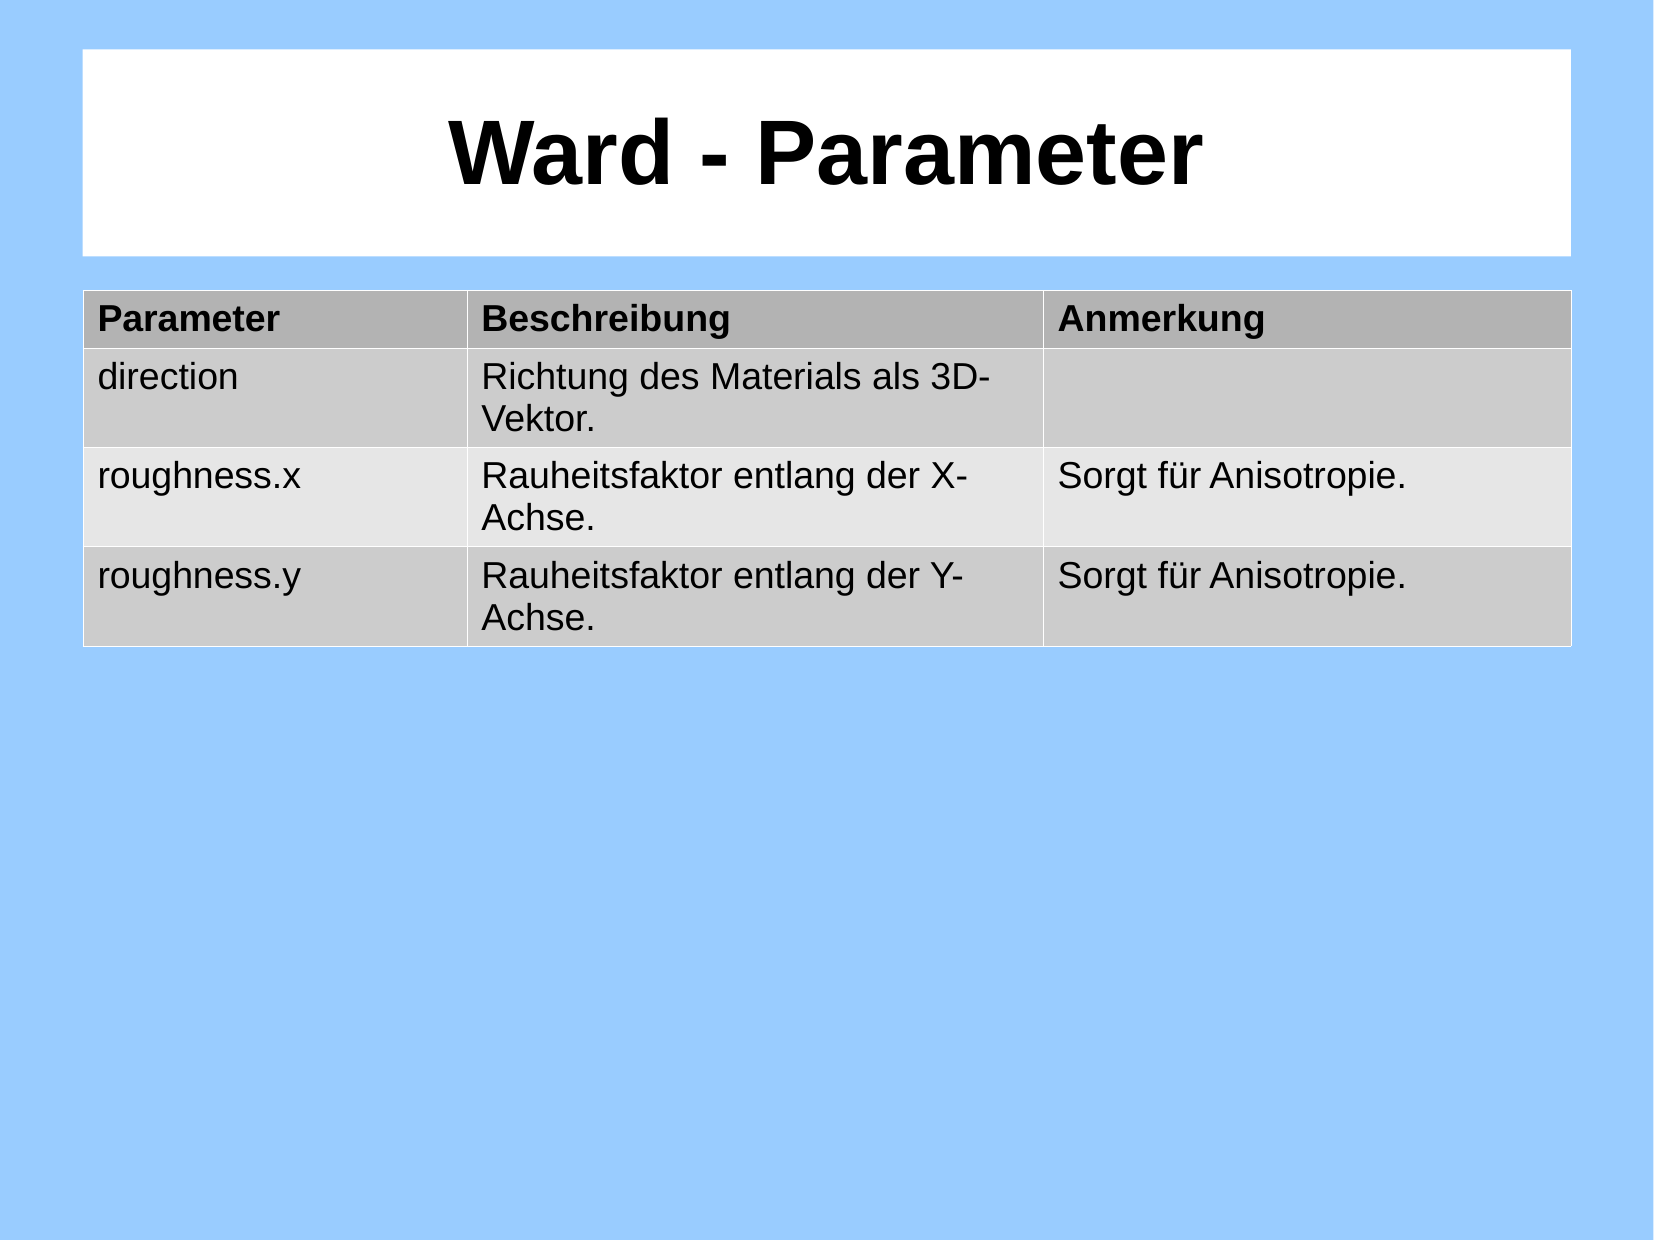

# Ward - Parameter
| Parameter | Beschreibung | Anmerkung |
| --- | --- | --- |
| direction | Richtung des Materials als 3D-Vektor. | |
| roughness.x | Rauheitsfaktor entlang der X-Achse. | Sorgt für Anisotropie. |
| roughness.y | Rauheitsfaktor entlang der Y-Achse. | Sorgt für Anisotropie. |